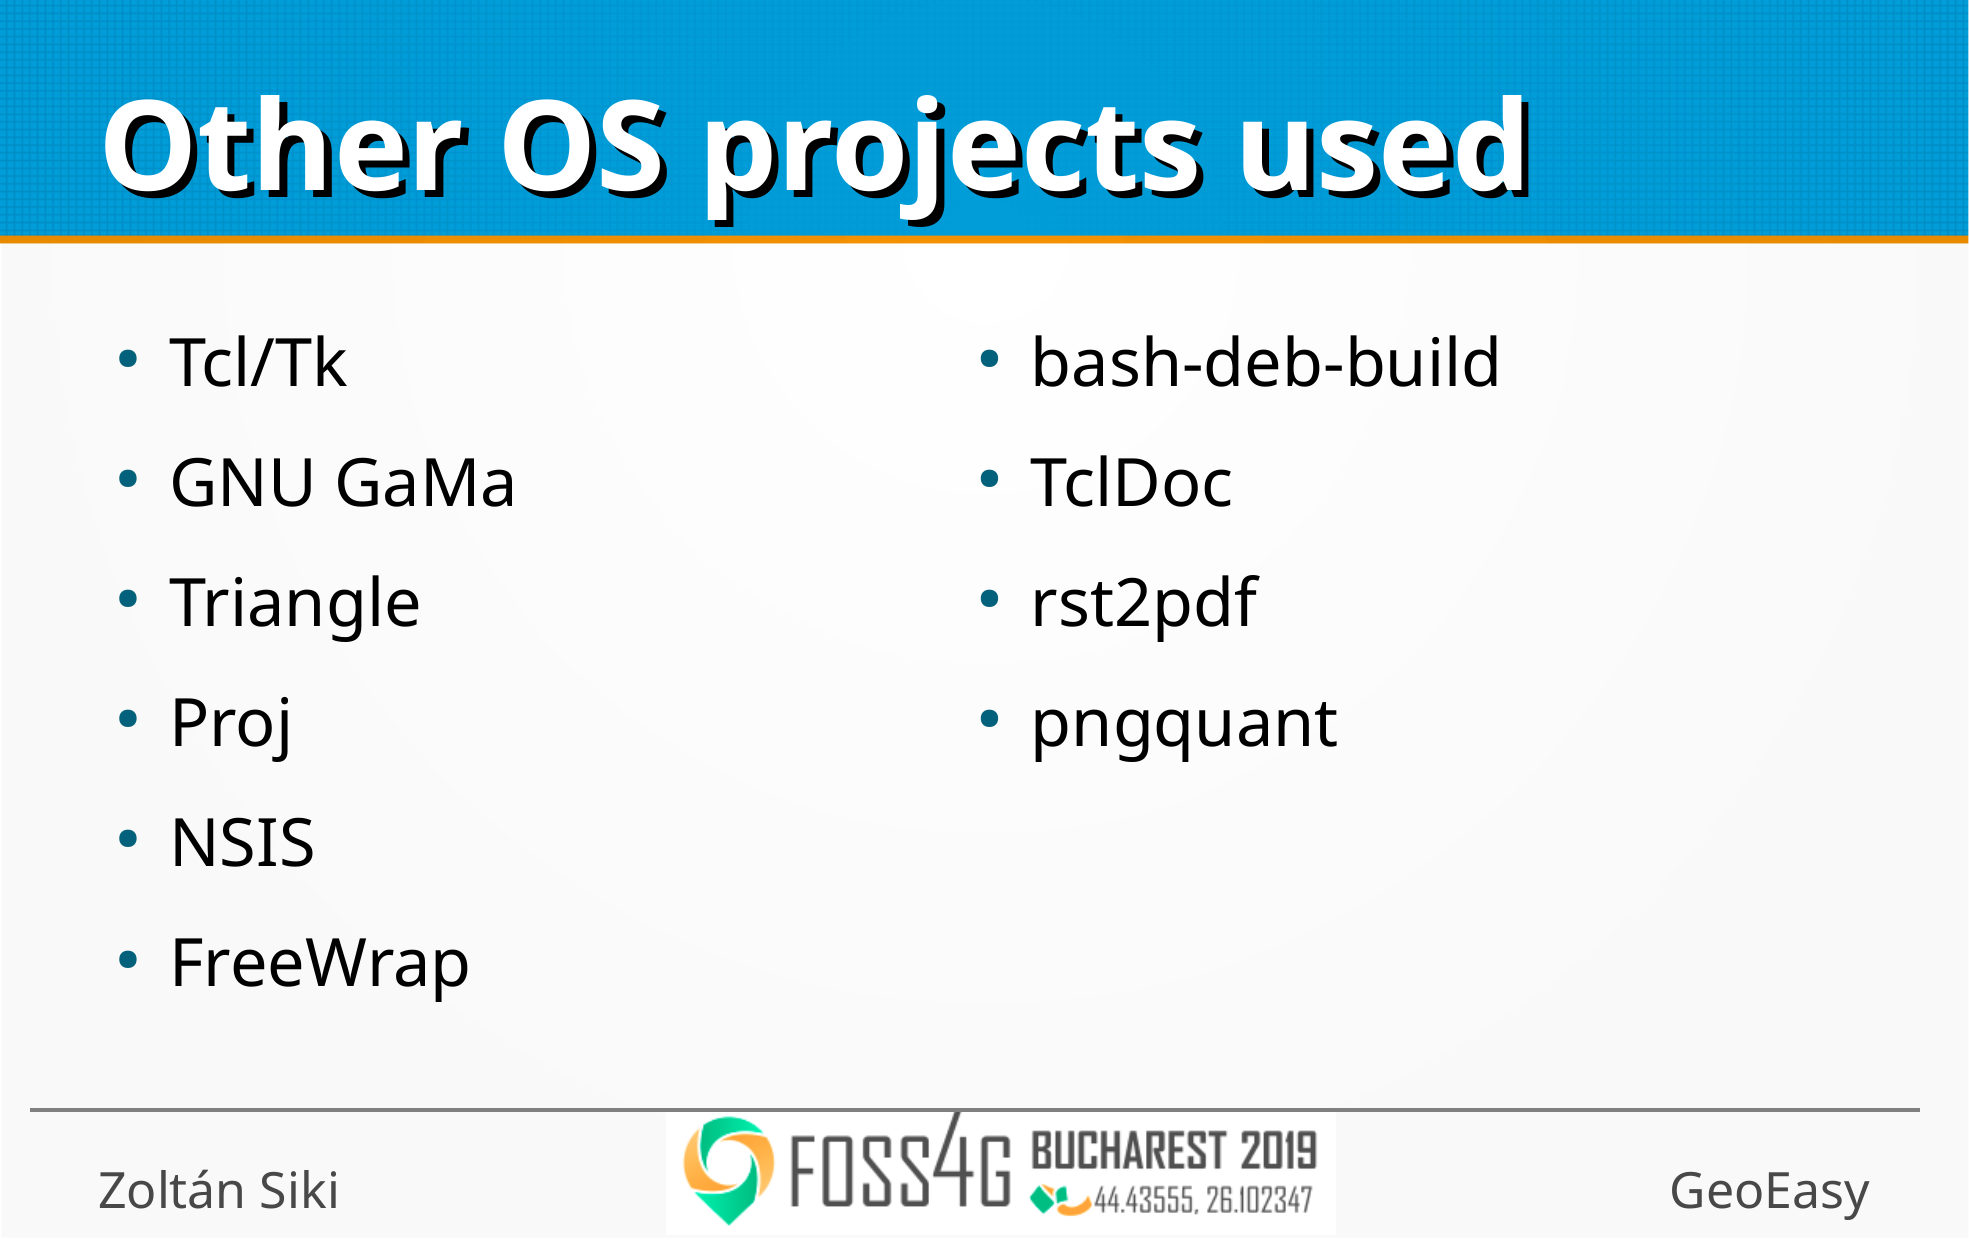

# Other OS projects used
Tcl/Tk
GNU GaMa
Triangle
Proj
NSIS
FreeWrap
bash-deb-build
TclDoc
rst2pdf
pngquant